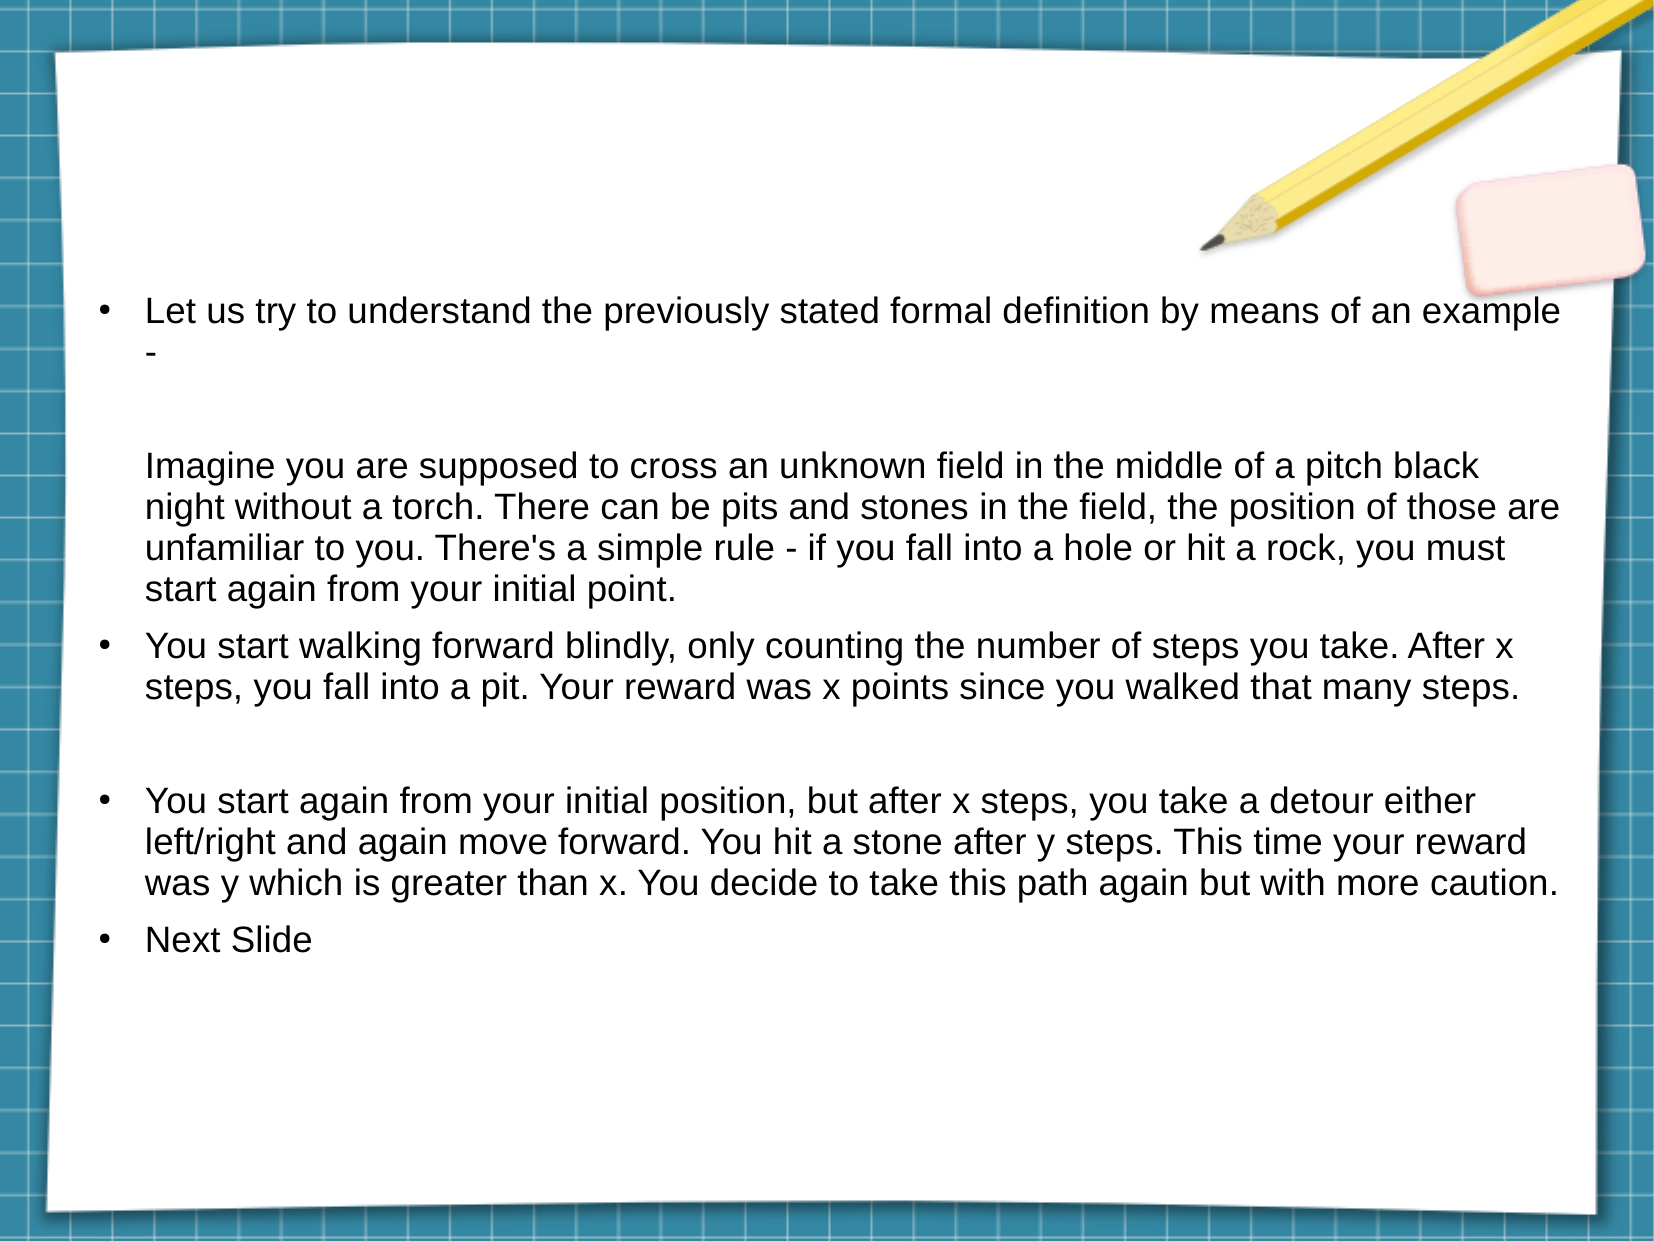

# Let us try to understand the previously stated formal definition by means of an example -
Imagine you are supposed to cross an unknown field in the middle of a pitch black night without a torch. There can be pits and stones in the field, the position of those are unfamiliar to you. There's a simple rule - if you fall into a hole or hit a rock, you must start again from your initial point.
You start walking forward blindly, only counting the number of steps you take. After x steps, you fall into a pit. Your reward was x points since you walked that many steps.
You start again from your initial position, but after x steps, you take a detour either left/right and again move forward. You hit a stone after y steps. This time your reward was y which is greater than x. You decide to take this path again but with more caution.
Next Slide